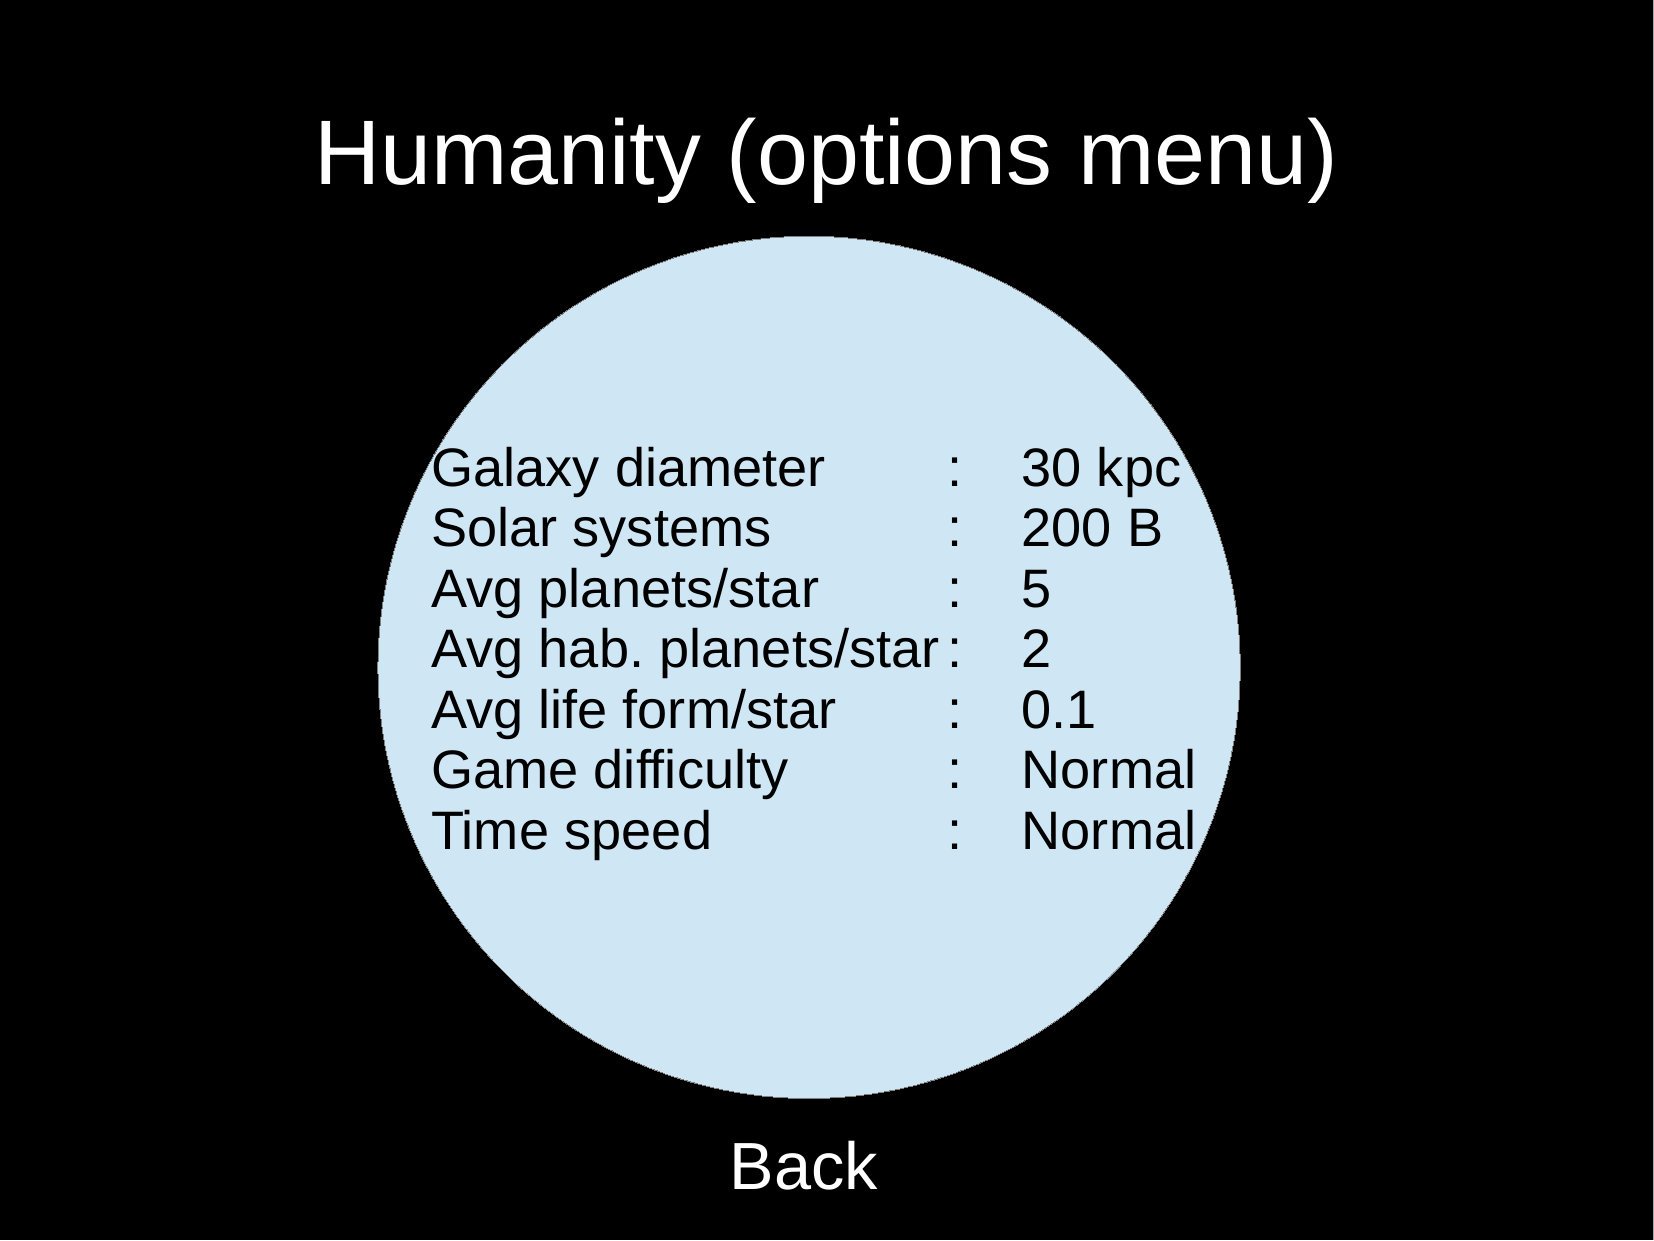

# Humanity (options menu)
Galaxy diameter		:	30 kpc
Solar systems			:	200 B
Avg planets/star		:	5
Avg hab. planets/star	:	2
Avg life form/star		:	0.1
Game difficulty			:	Normal
Time speed				:	Normal
Back